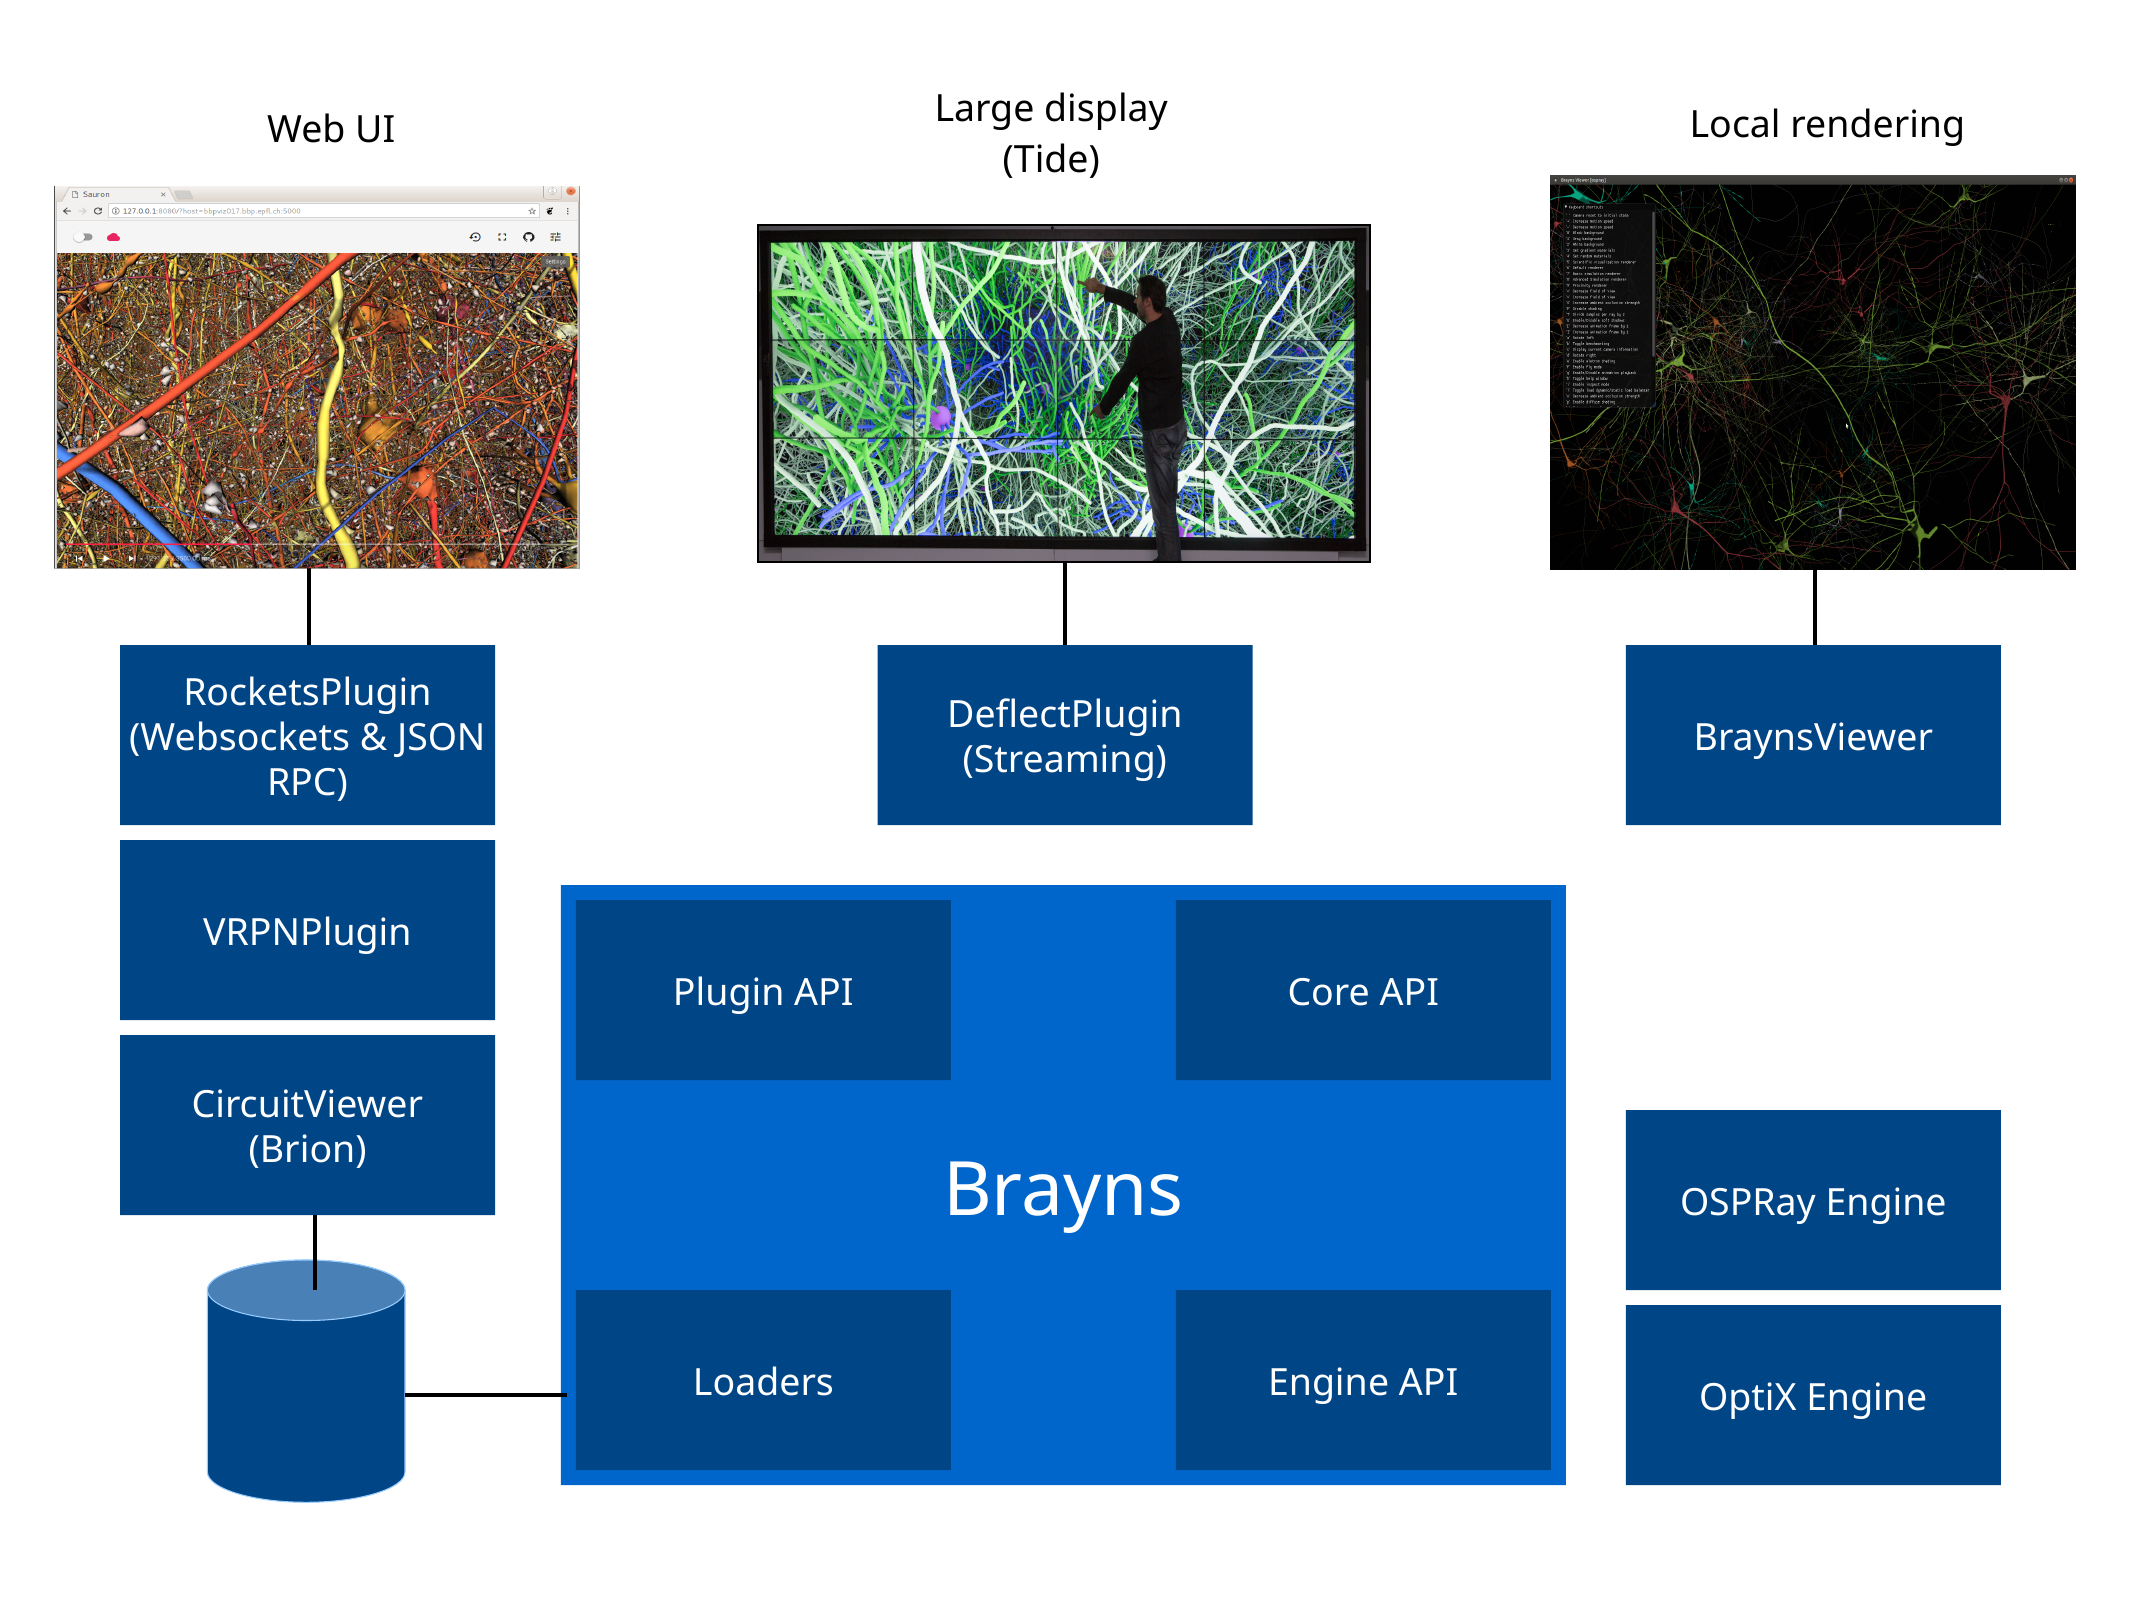

Large display
(Tide)
Local rendering
Web UI
RocketsPlugin
(Websockets & JSON RPC)
DeflectPlugin
(Streaming)
BraynsViewer
VRPNPlugin
Brayns
Plugin API
Core API
CircuitViewer
(Brion)
OSPRay Engine
Loaders
Engine API
OptiX Engine